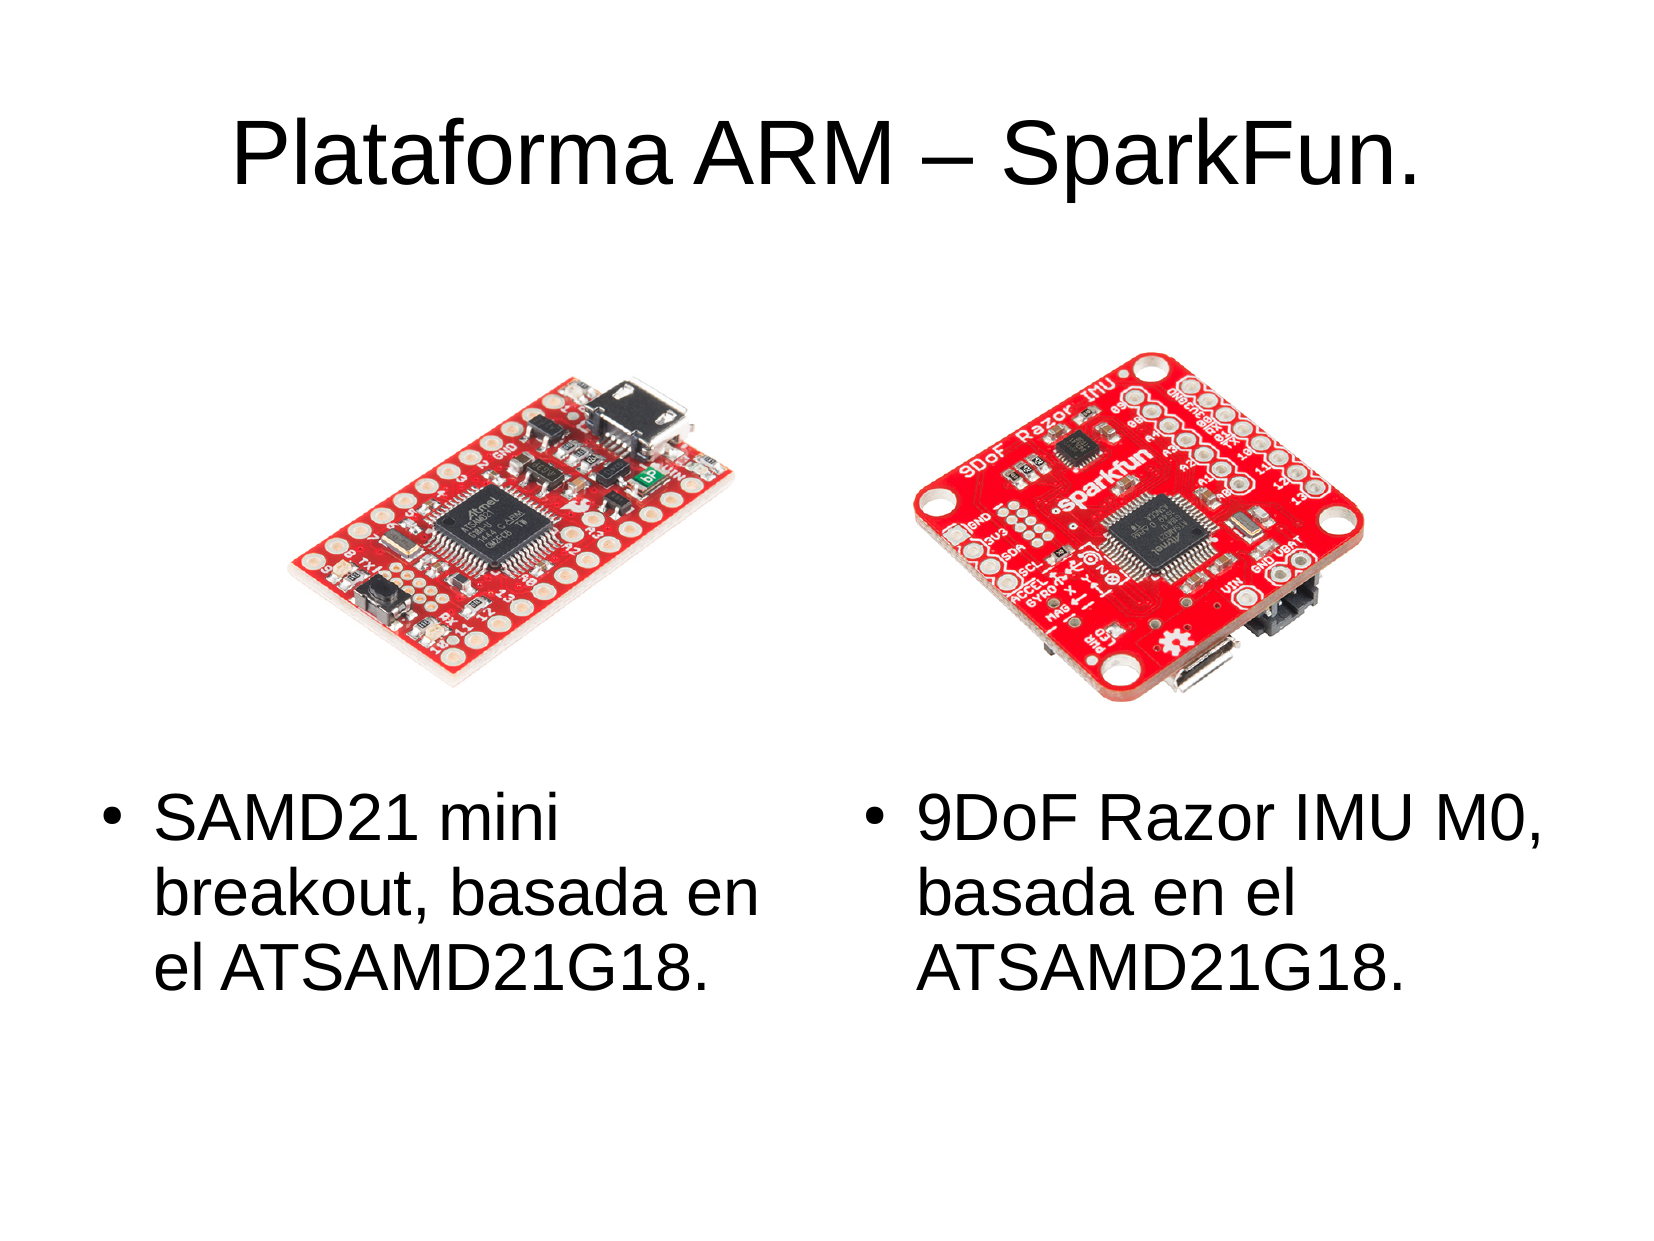

# Plataforma ARM – SparkFun.
SAMD21 mini breakout, basada en el ATSAMD21G18.
9DoF Razor IMU M0, basada en el ATSAMD21G18.